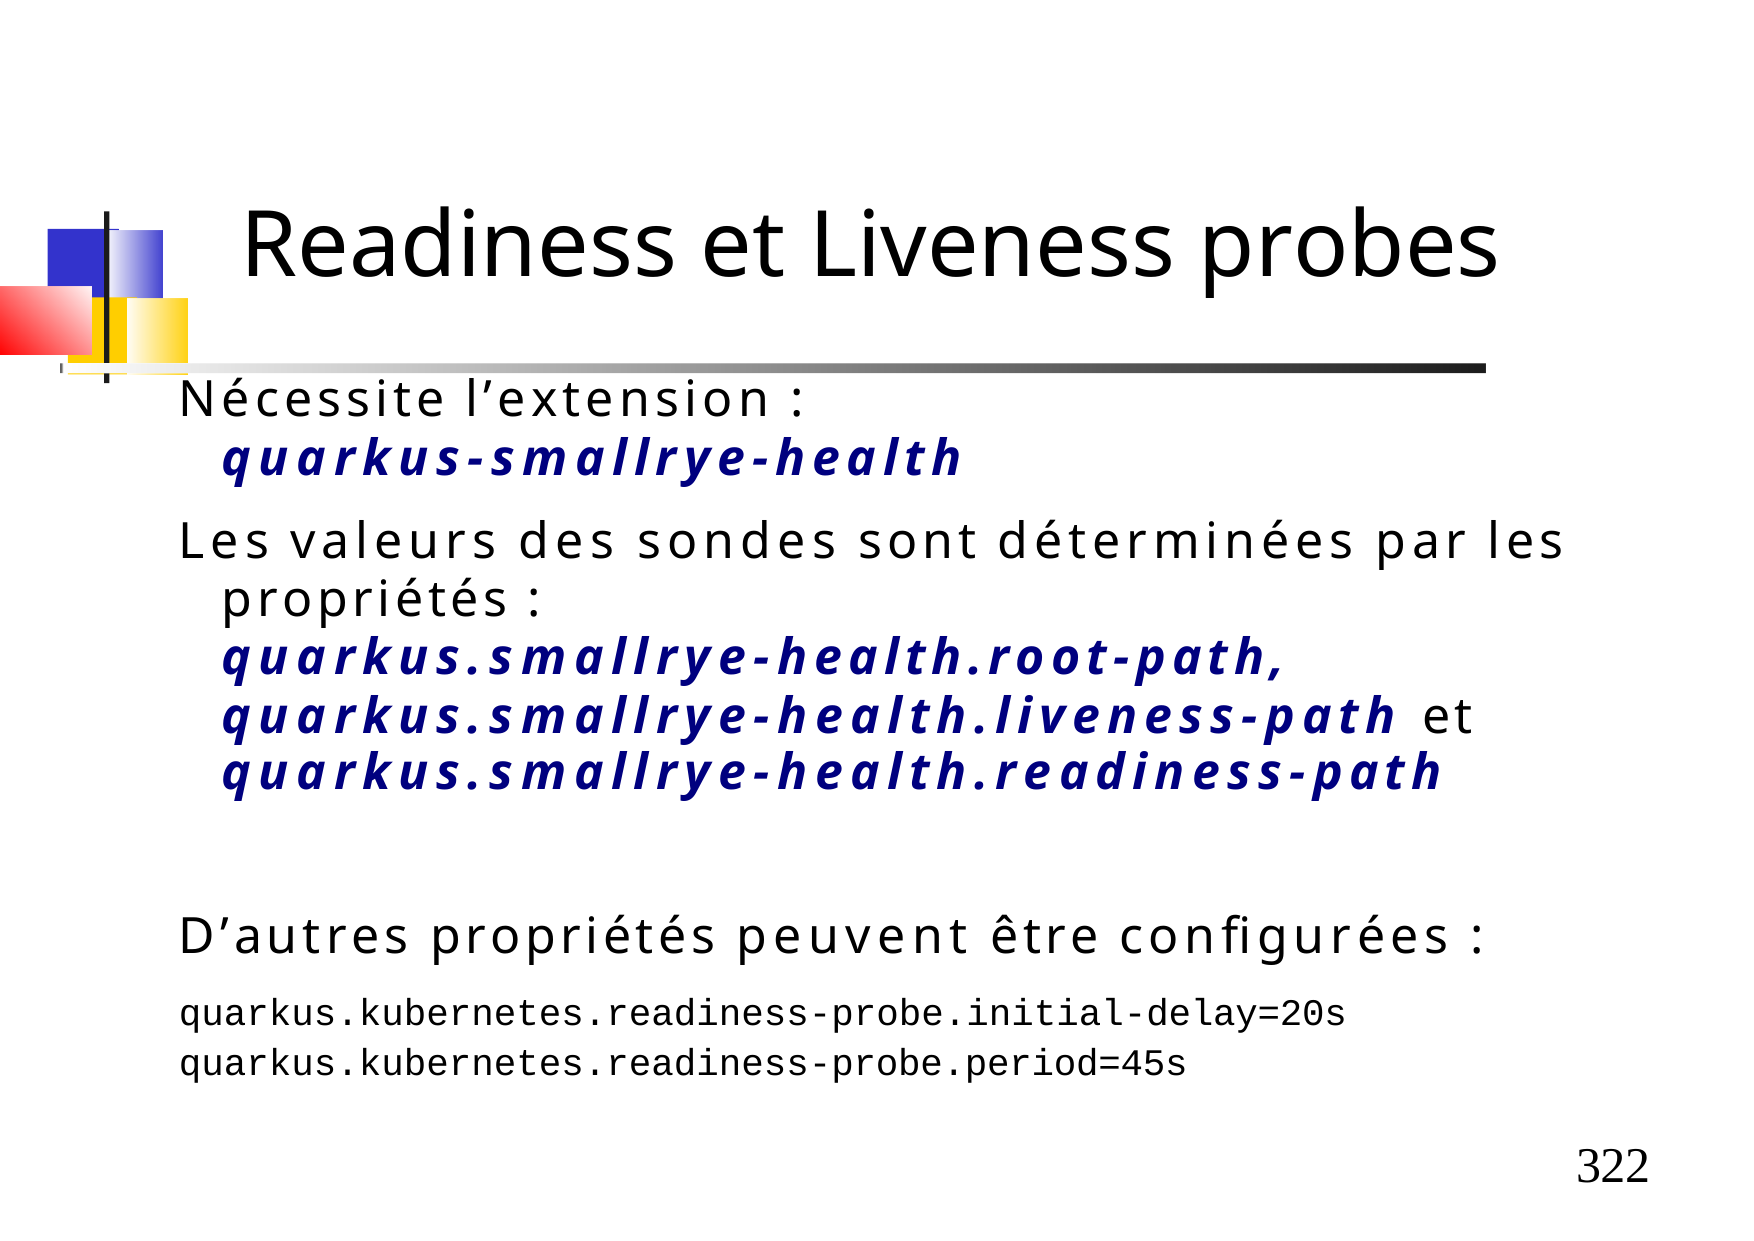

# Readiness et Liveness probes
Nécessite l’extension :
quarkus-smallrye-health
Les valeurs des sondes sont déterminées par les propriétés :
quarkus.smallrye-health.root-path, quarkus.smallrye-health.liveness-path et
quarkus.smallrye-health.readiness-path
D’autres propriétés peuvent être configurées :
quarkus.kubernetes.readiness-probe.initial-delay=20s quarkus.kubernetes.readiness-probe.period=45s
322